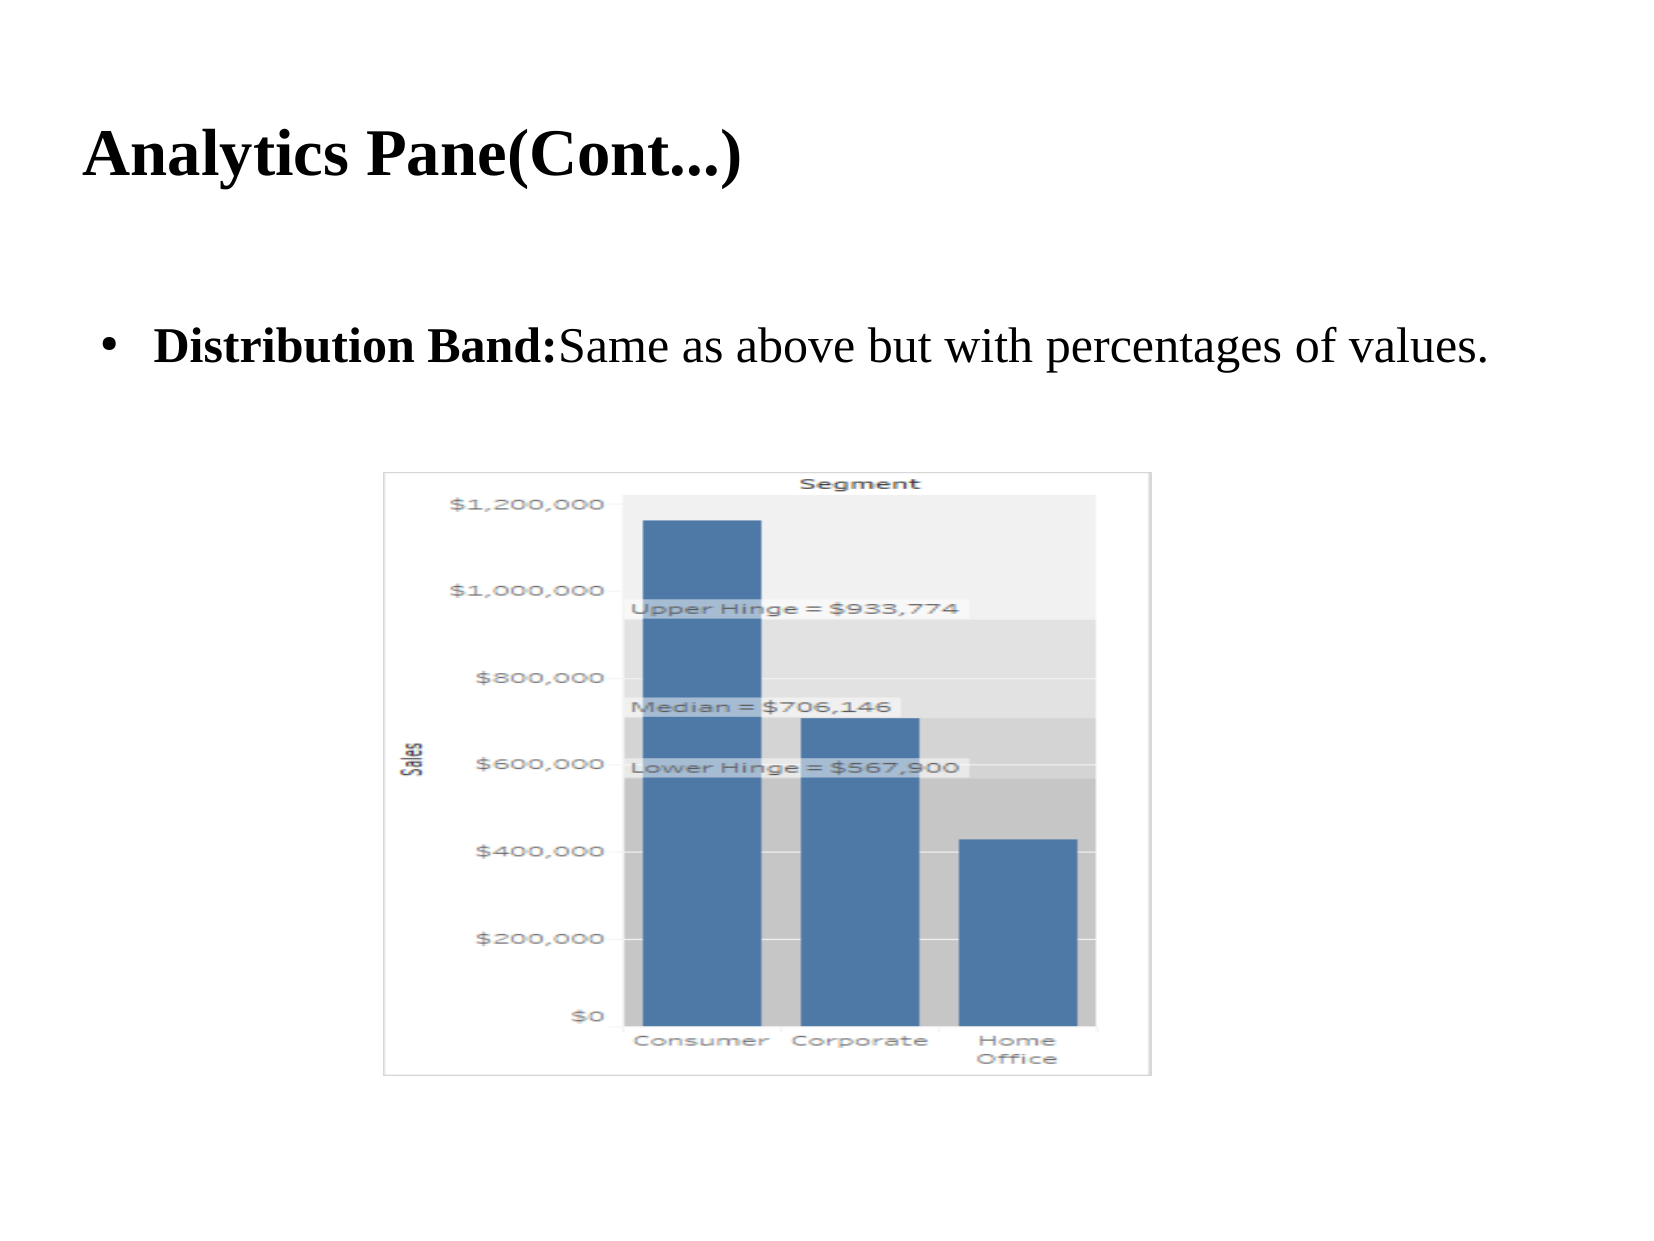

# Analytics Pane(Cont...)
Distribution Band:Same as above but with percentages of values.